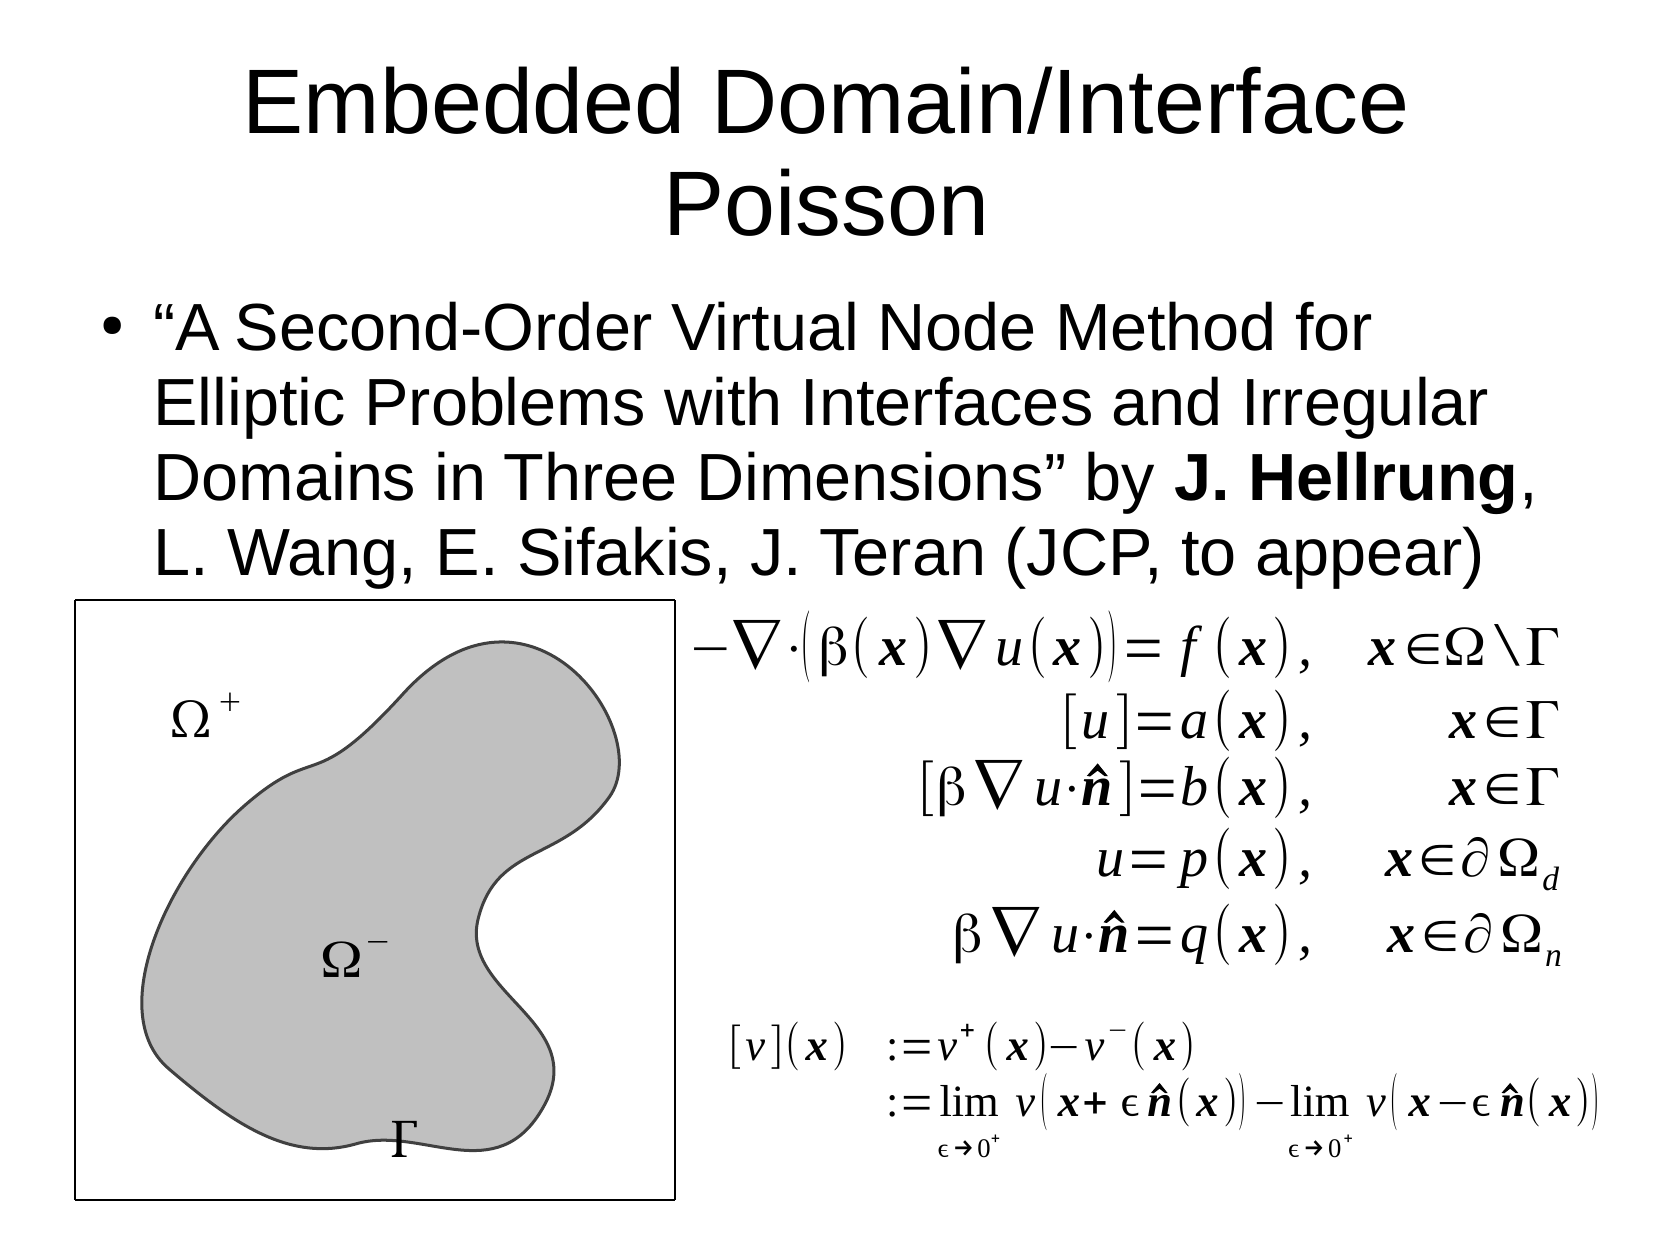

# Embedded Domain/Interface Poisson
“A Second-Order Virtual Node Method for Elliptic Problems with Interfaces and Irregular Domains in Three Dimensions” by J. Hellrung, L. Wang, E. Sifakis, J. Teran (JCP, to appear)